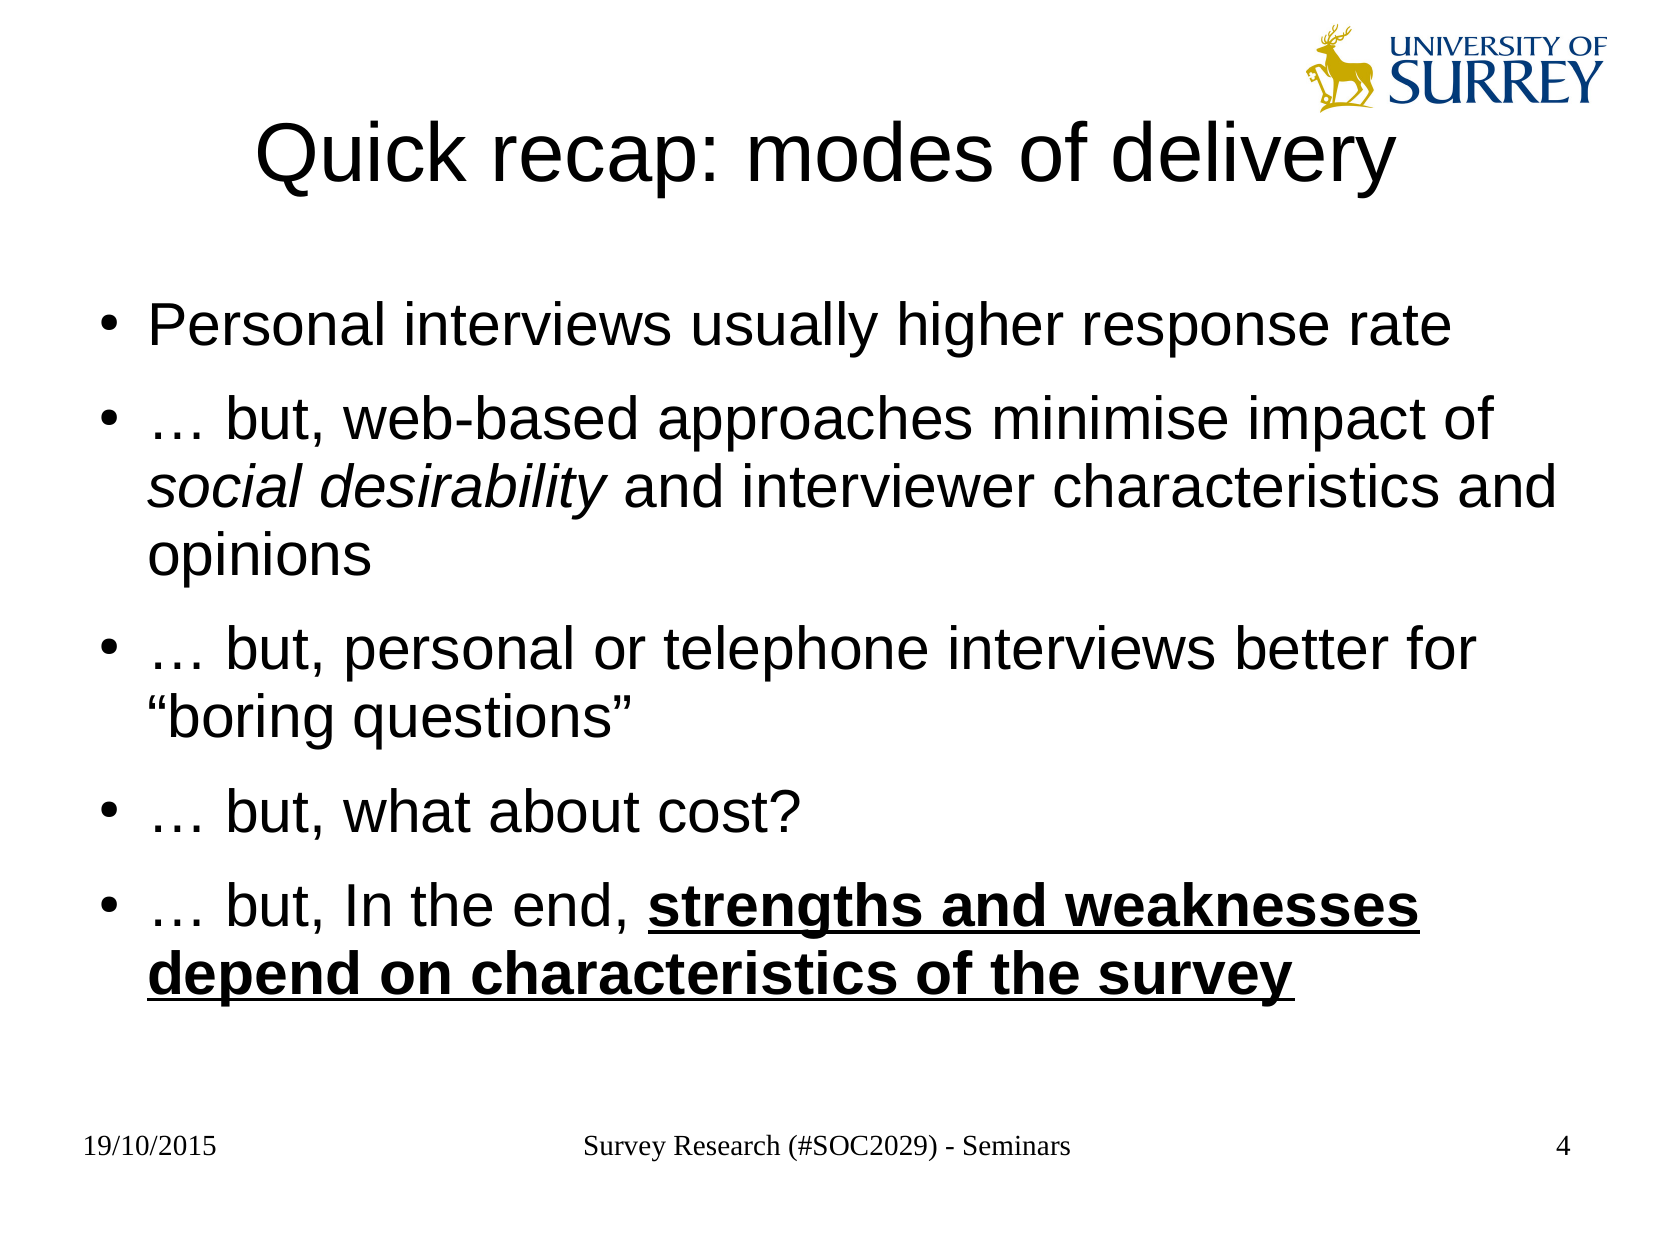

# Quick recap: modes of delivery
Personal interviews usually higher response rate
… but, web-based approaches minimise impact of social desirability and interviewer characteristics and opinions
… but, personal or telephone interviews better for “boring questions”
… but, what about cost?
… but, In the end, strengths and weaknesses depend on characteristics of the survey
05/10/2015
4